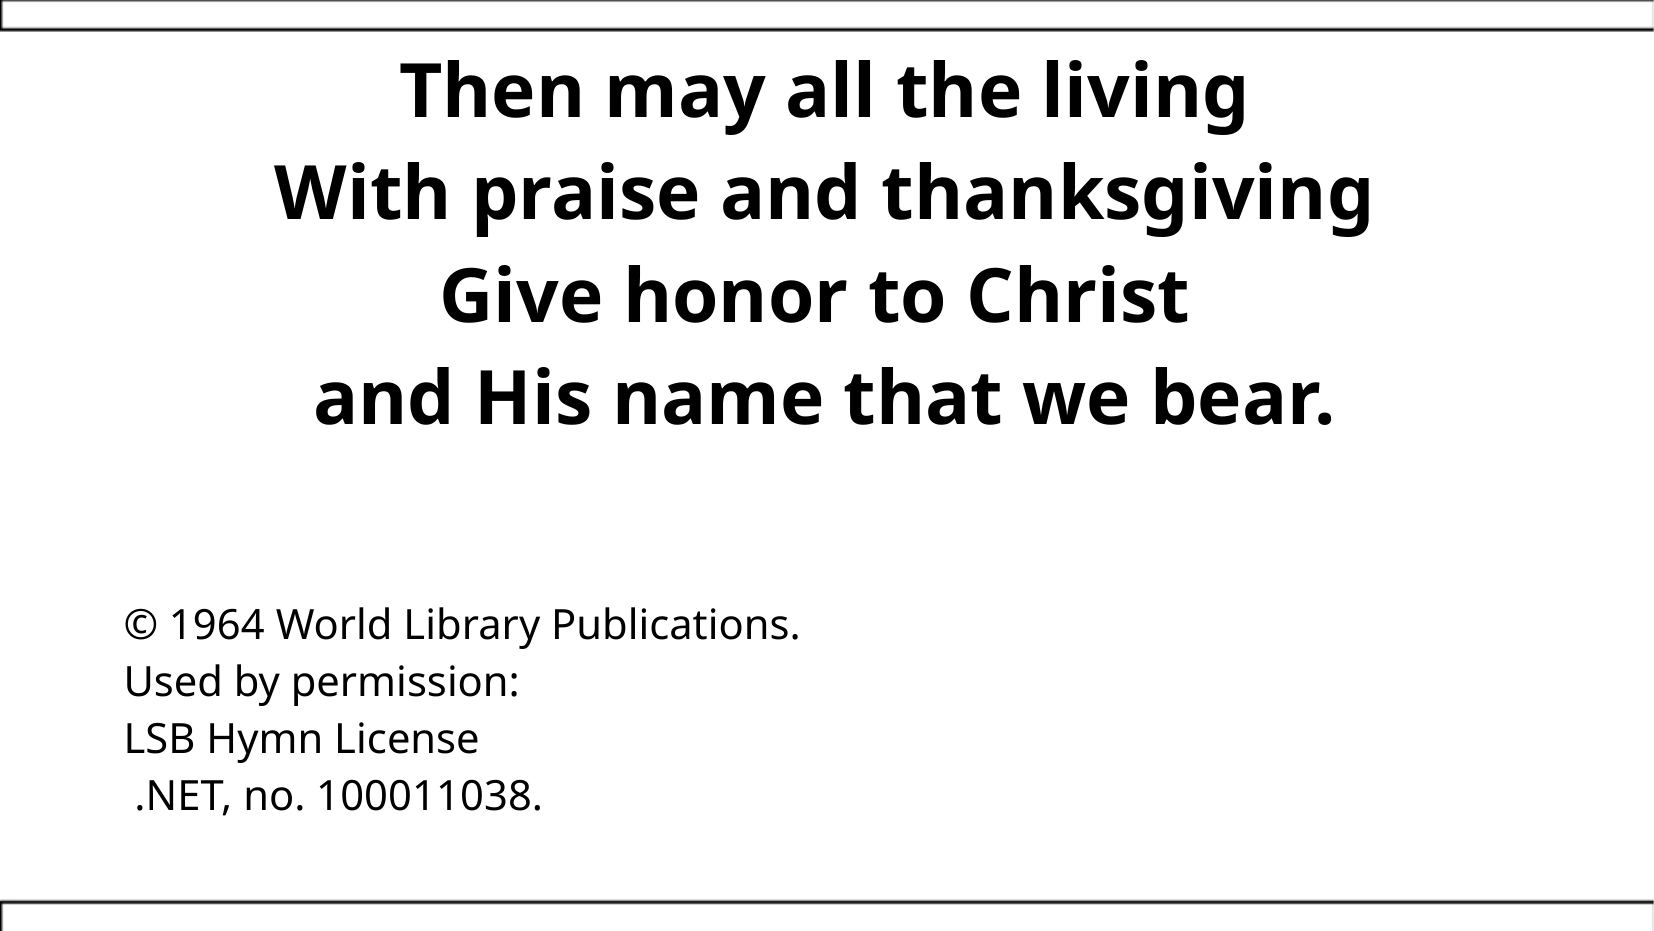

Then may all the living
With praise and thanksgiving
Give honor to Christ
and His name that we bear.
© 1964 World Library Publications.
Used by permission:
LSB Hymn License
 .NET, no. 100011038.